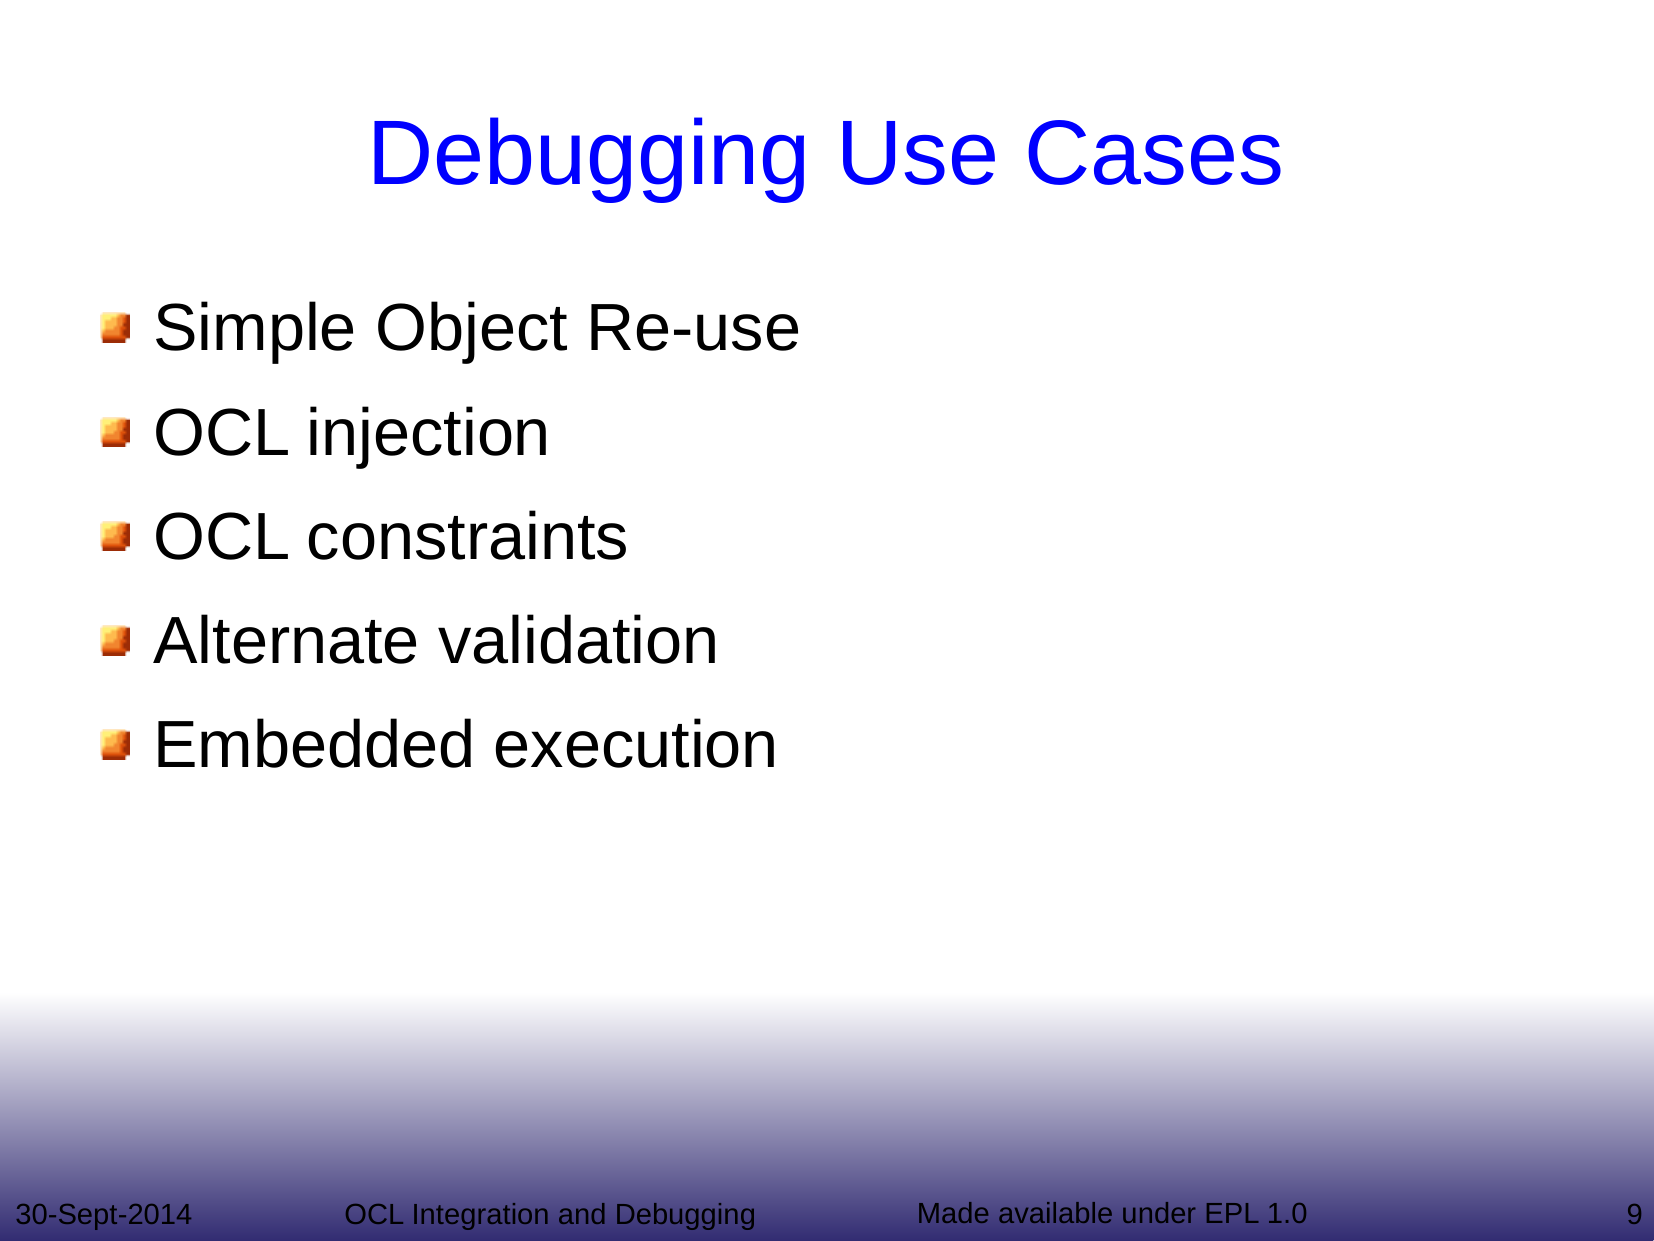

# Debugging Use Cases
Simple Object Re-use
OCL injection
OCL constraints
Alternate validation
Embedded execution
30-Sept-2014
OCL Integration and Debugging
9